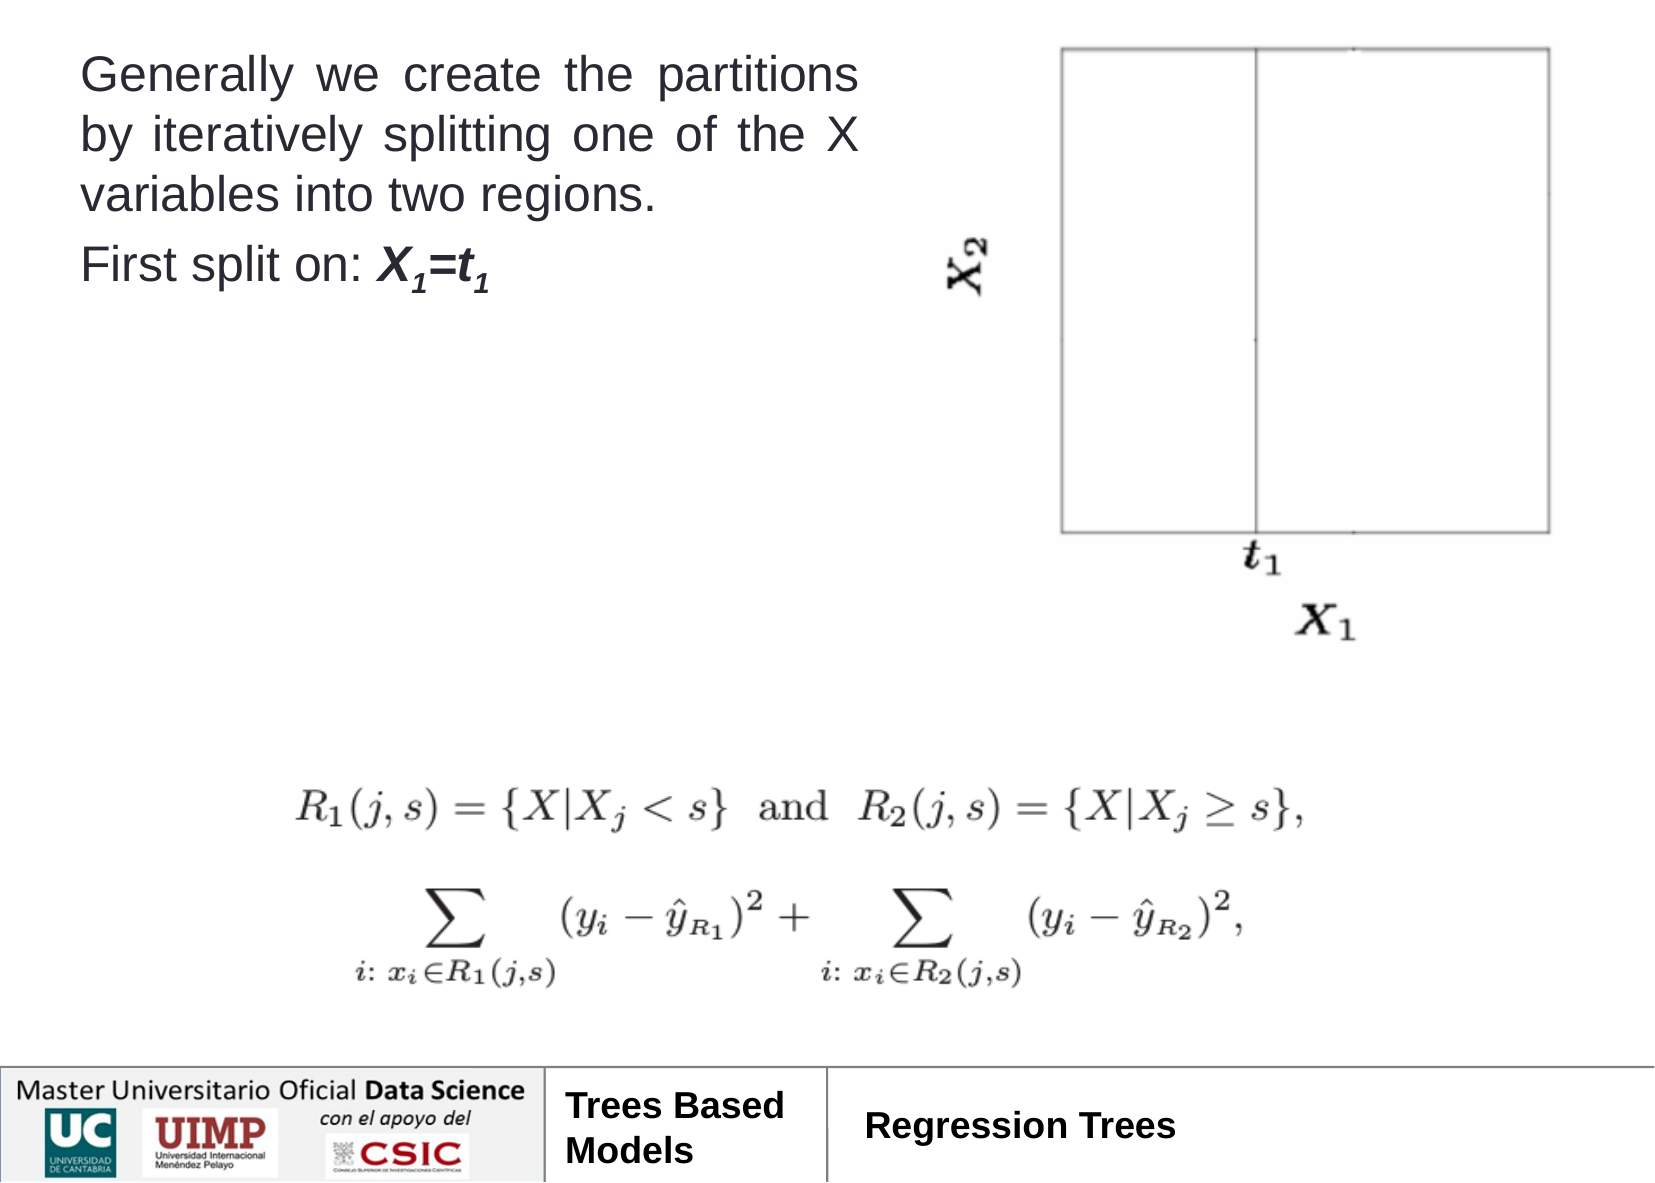

# Generally we create the partitions by iteratively splitting one of the X variables into two regions.
First split on: X1=t1
Regression Trees